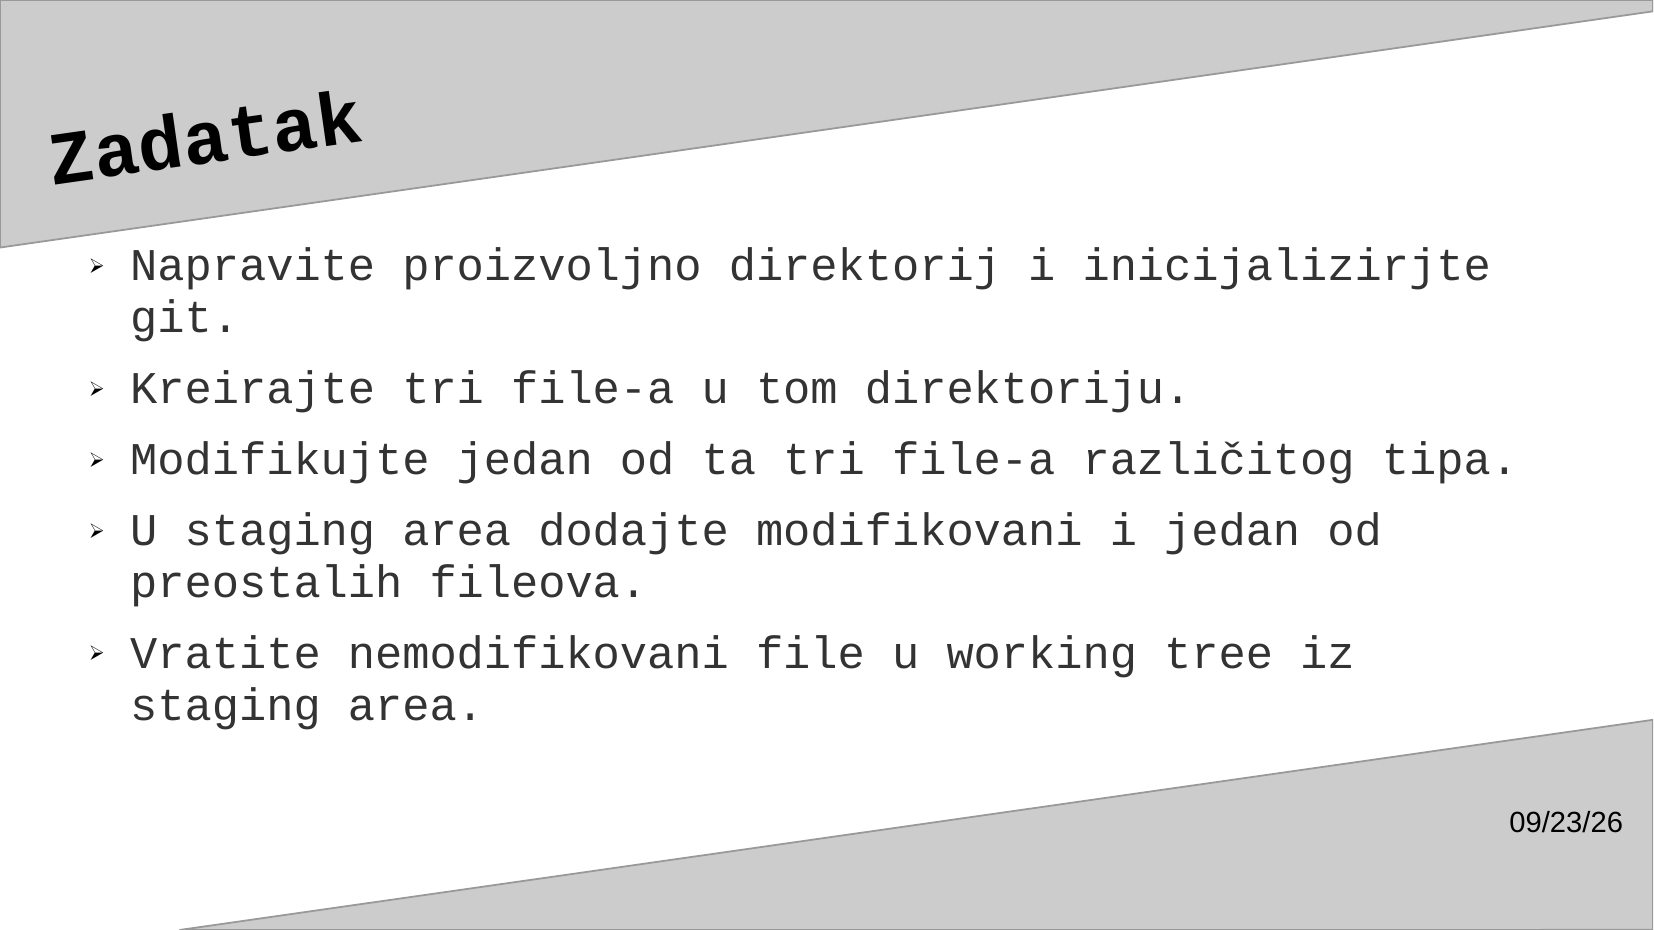

# Zadatak
Napravite proizvoljno direktorij i inicijalizirjte git.
Kreirajte tri file-a u tom direktoriju.
Modifikujte jedan od ta tri file-a različitog tipa.
U staging area dodajte modifikovani i jedan od preostalih fileova.
Vratite nemodifikovani file u working tree iz staging area.
76